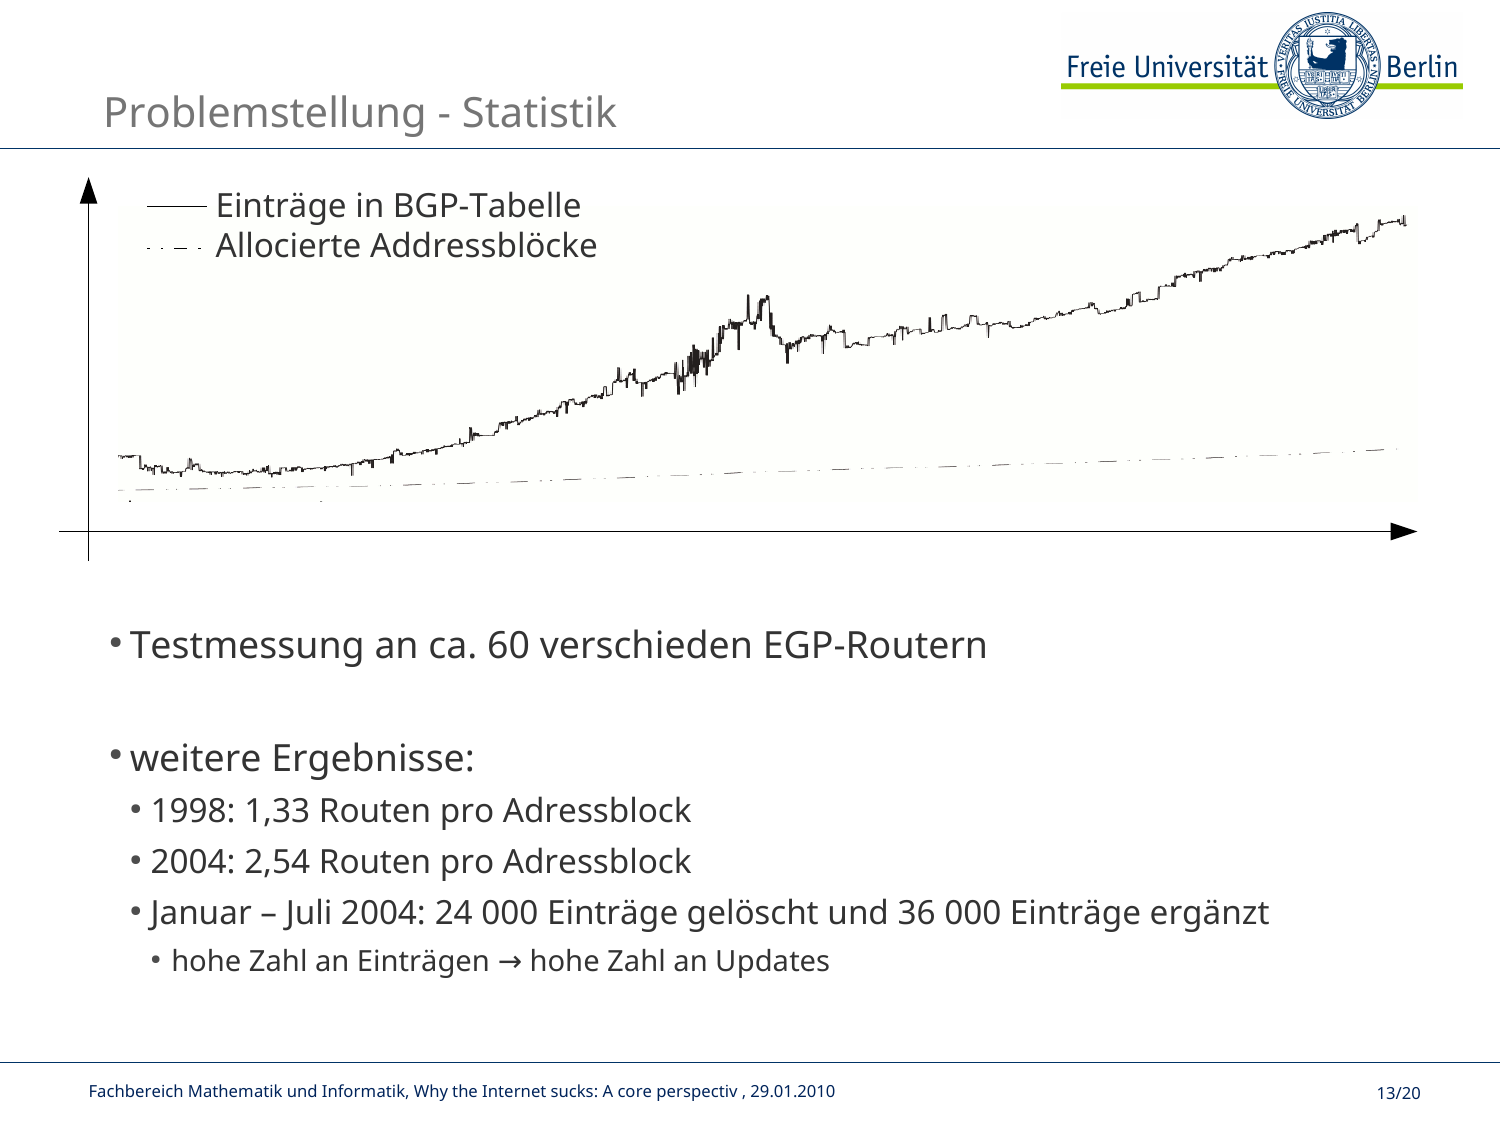

# Problemstellung - Statistik
Einträge in BGP-Tabelle
Allocierte Addressblöcke
Testmessung an ca. 60 verschieden EGP-Routern
weitere Ergebnisse:
1998: 1,33 Routen pro Adressblock
2004: 2,54 Routen pro Adressblock
Januar – Juli 2004: 24 000 Einträge gelöscht und 36 000 Einträge ergänzt
hohe Zahl an Einträgen → hohe Zahl an Updates
Freie Universität Berlin